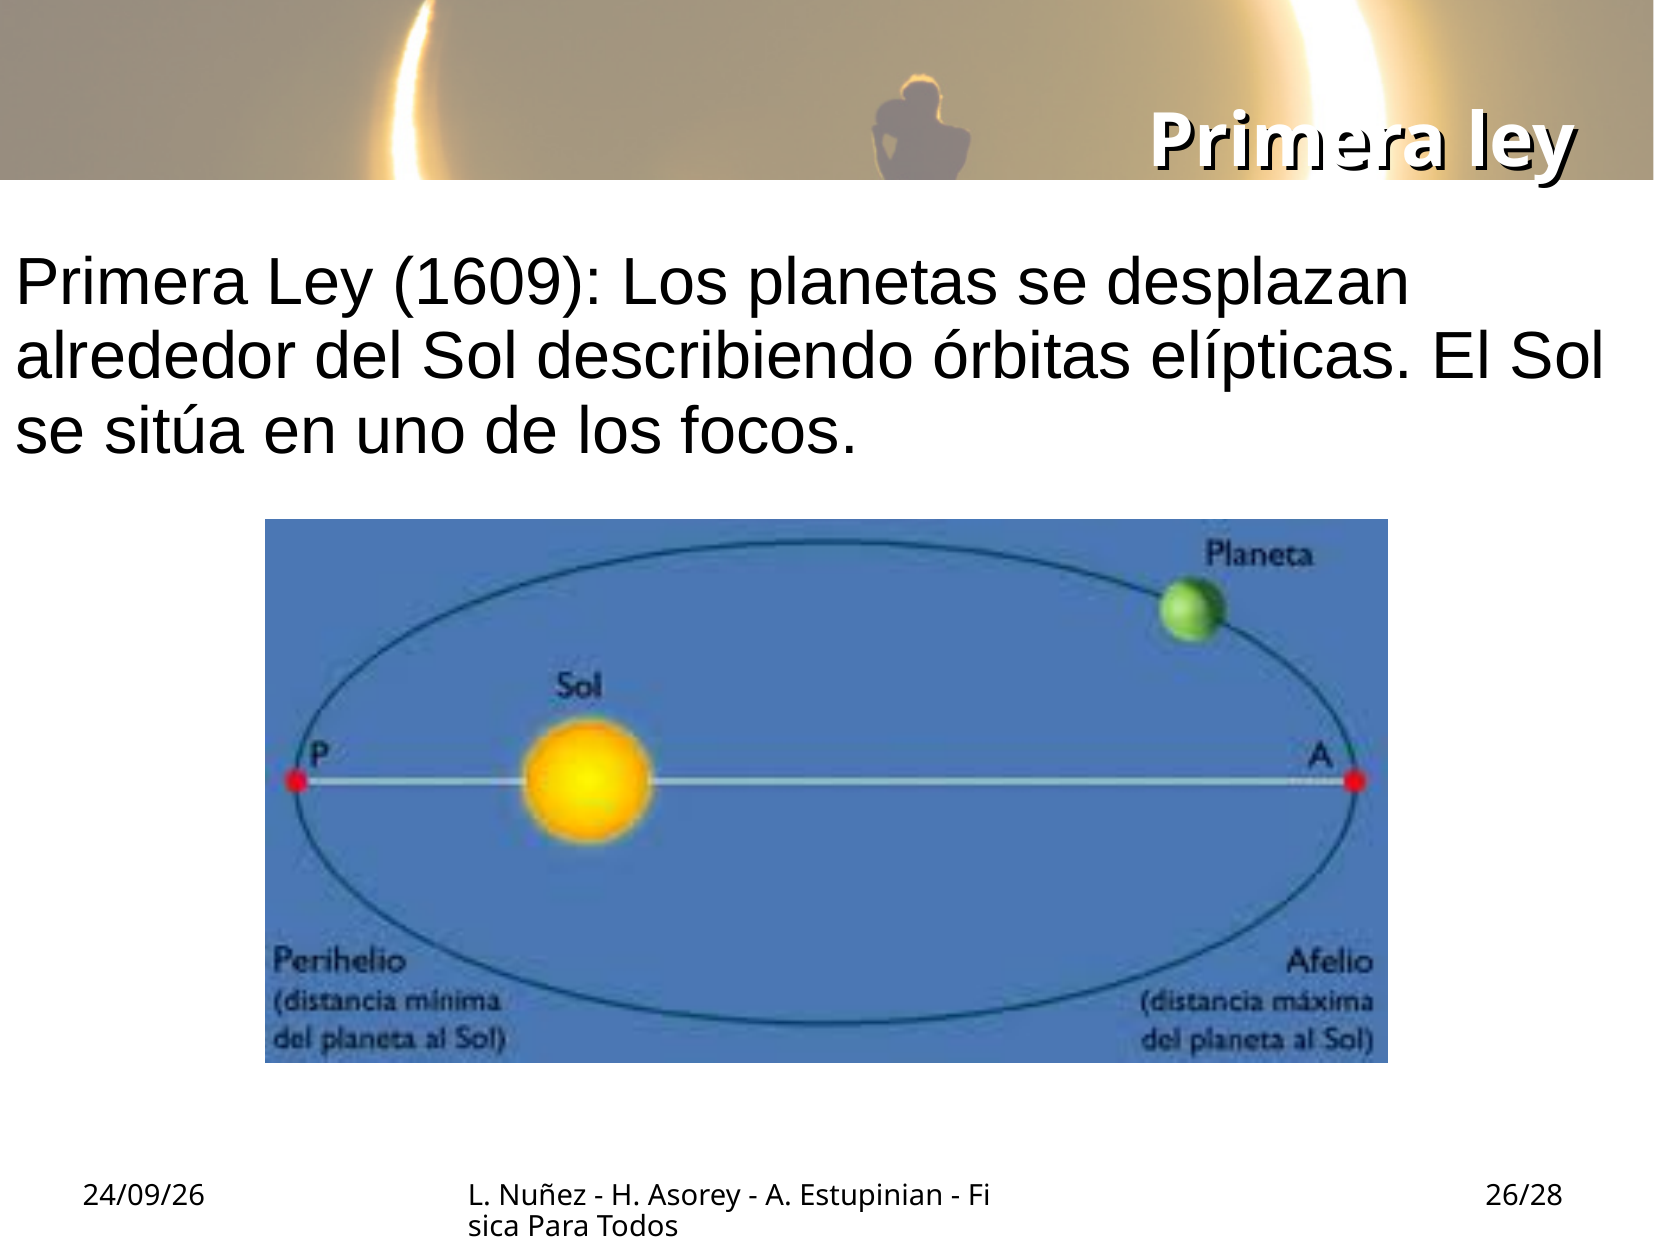

# Primera ley
Primera Ley (1609): Los planetas se desplazan alrededor del Sol describiendo órbitas elípticas. El Sol se sitúa en uno de los focos.
L. Nuñez - H. Asorey - A. Estupinian - Fisica Para Todos
26